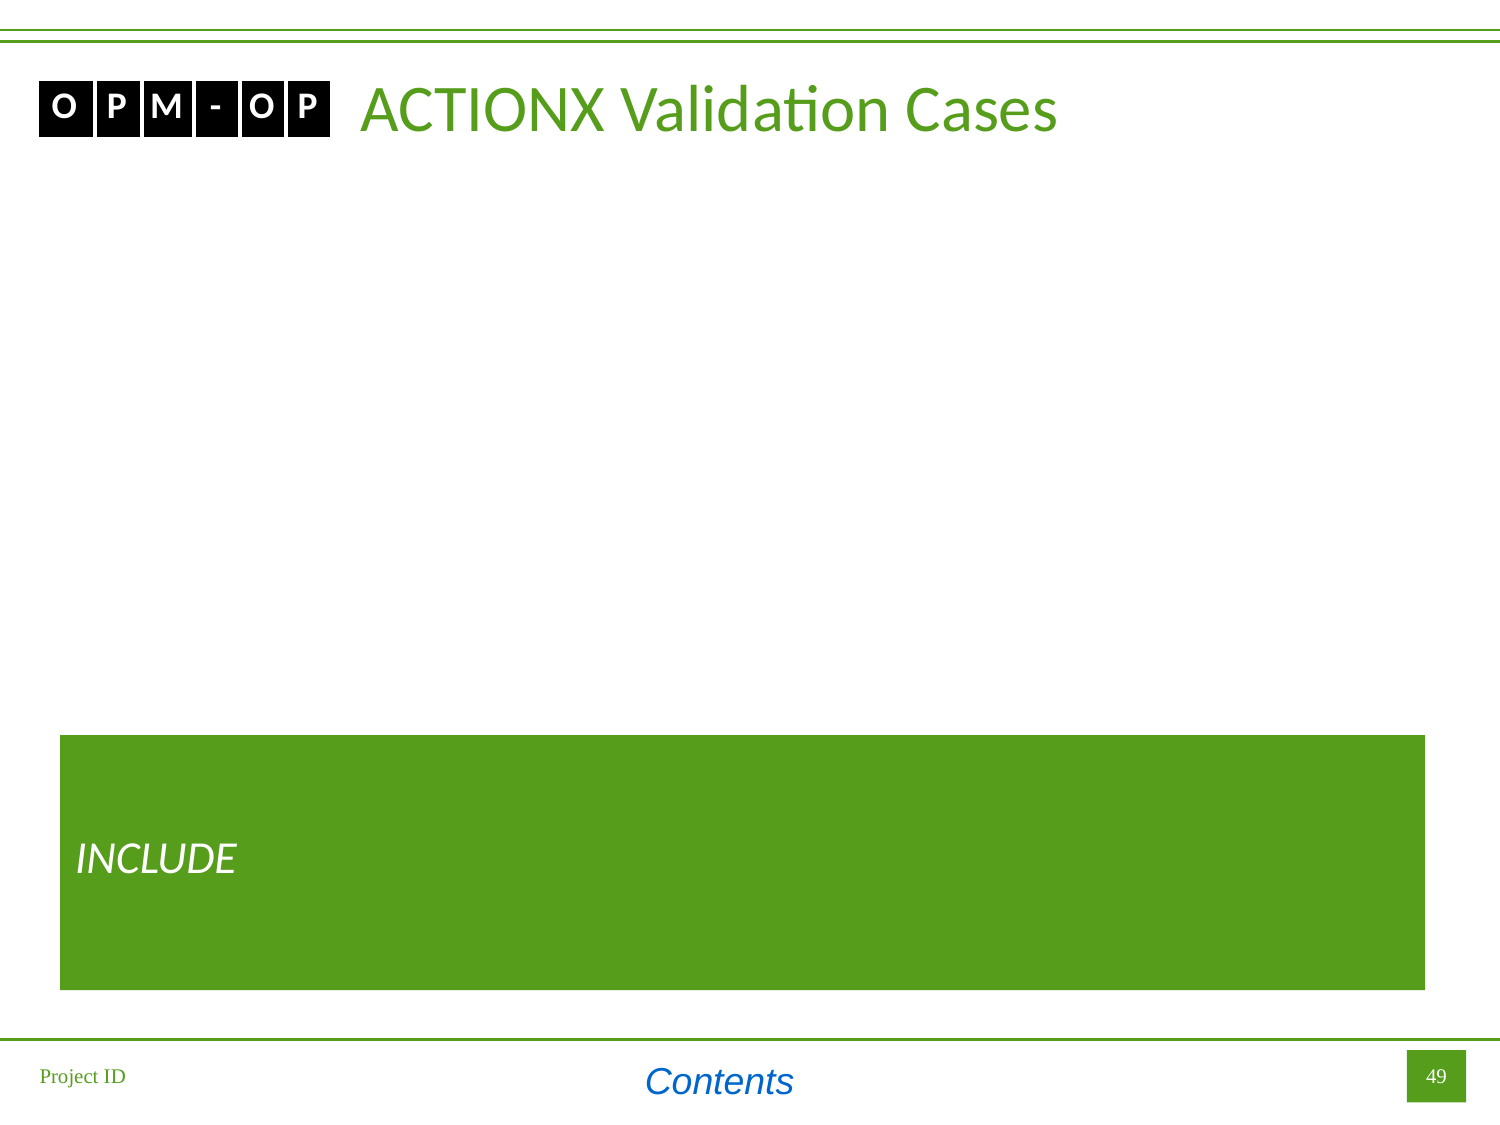

# ACTIONX Validation Cases
include
Project ID
49